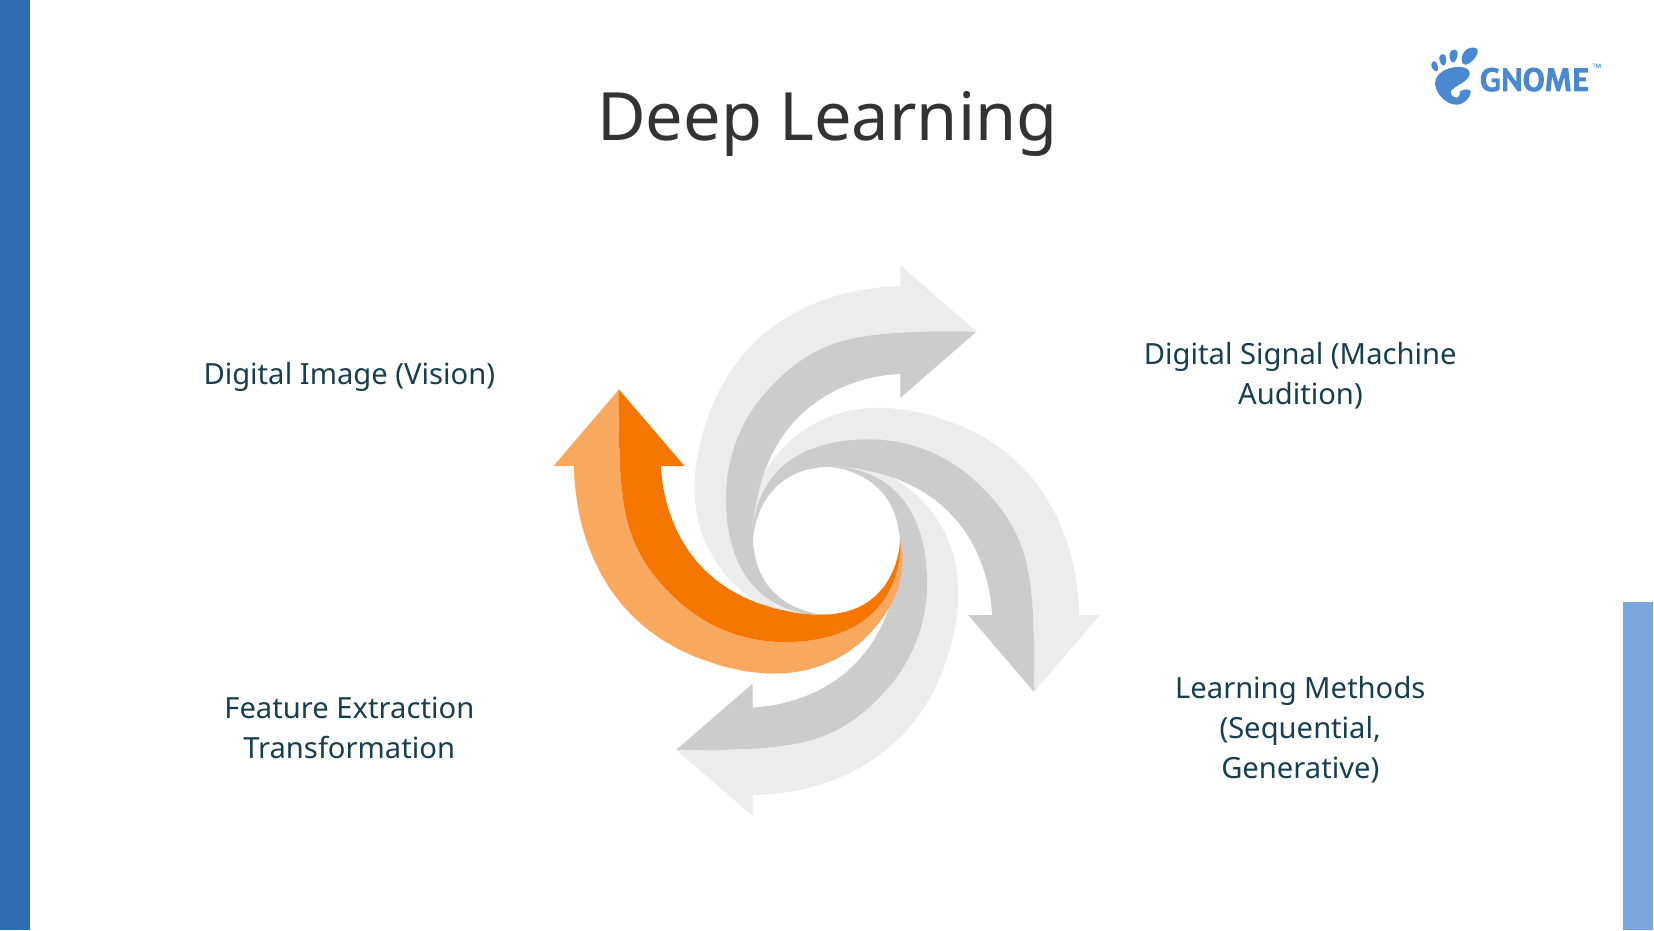

# Deep Learning
Digital Image (Vision)
Digital Signal (Machine Audition)
Feature Extraction
Transformation
Learning Methods (Sequential, Generative)